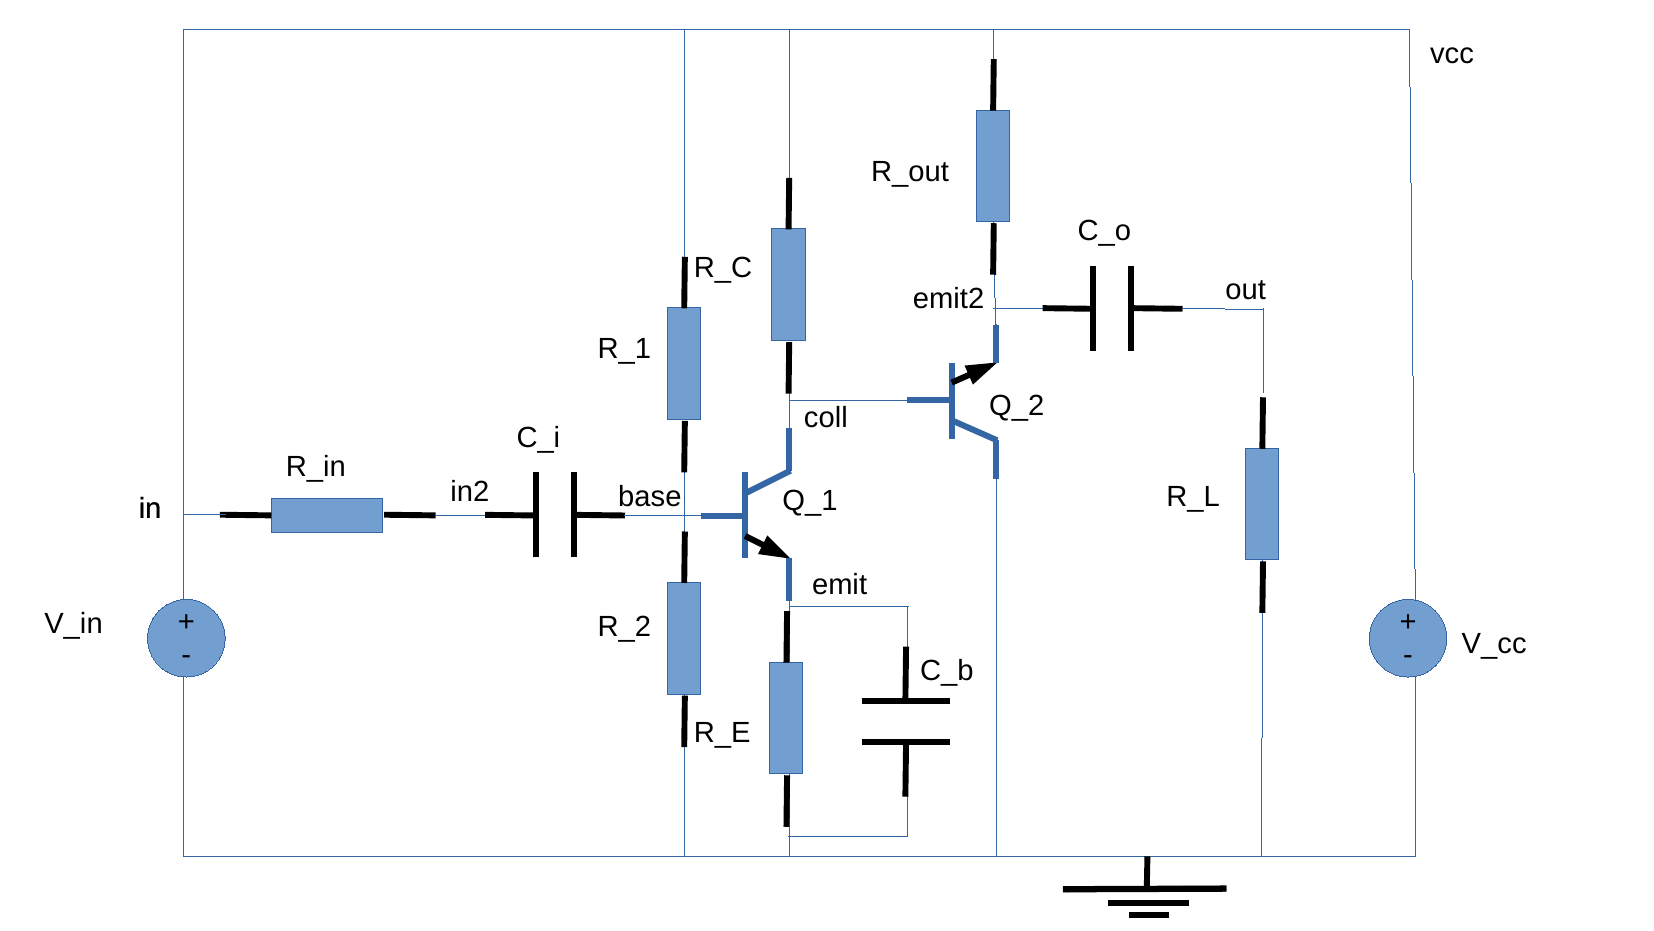

vcc
R_out
C_o
R_C
out
emit2
R_1
Q_2
coll
C_i
R_in
in2
base
R_L
Q_1
in
in
emit
V_in
+
-
+
-
R_2
V_cc
C_b
R_E